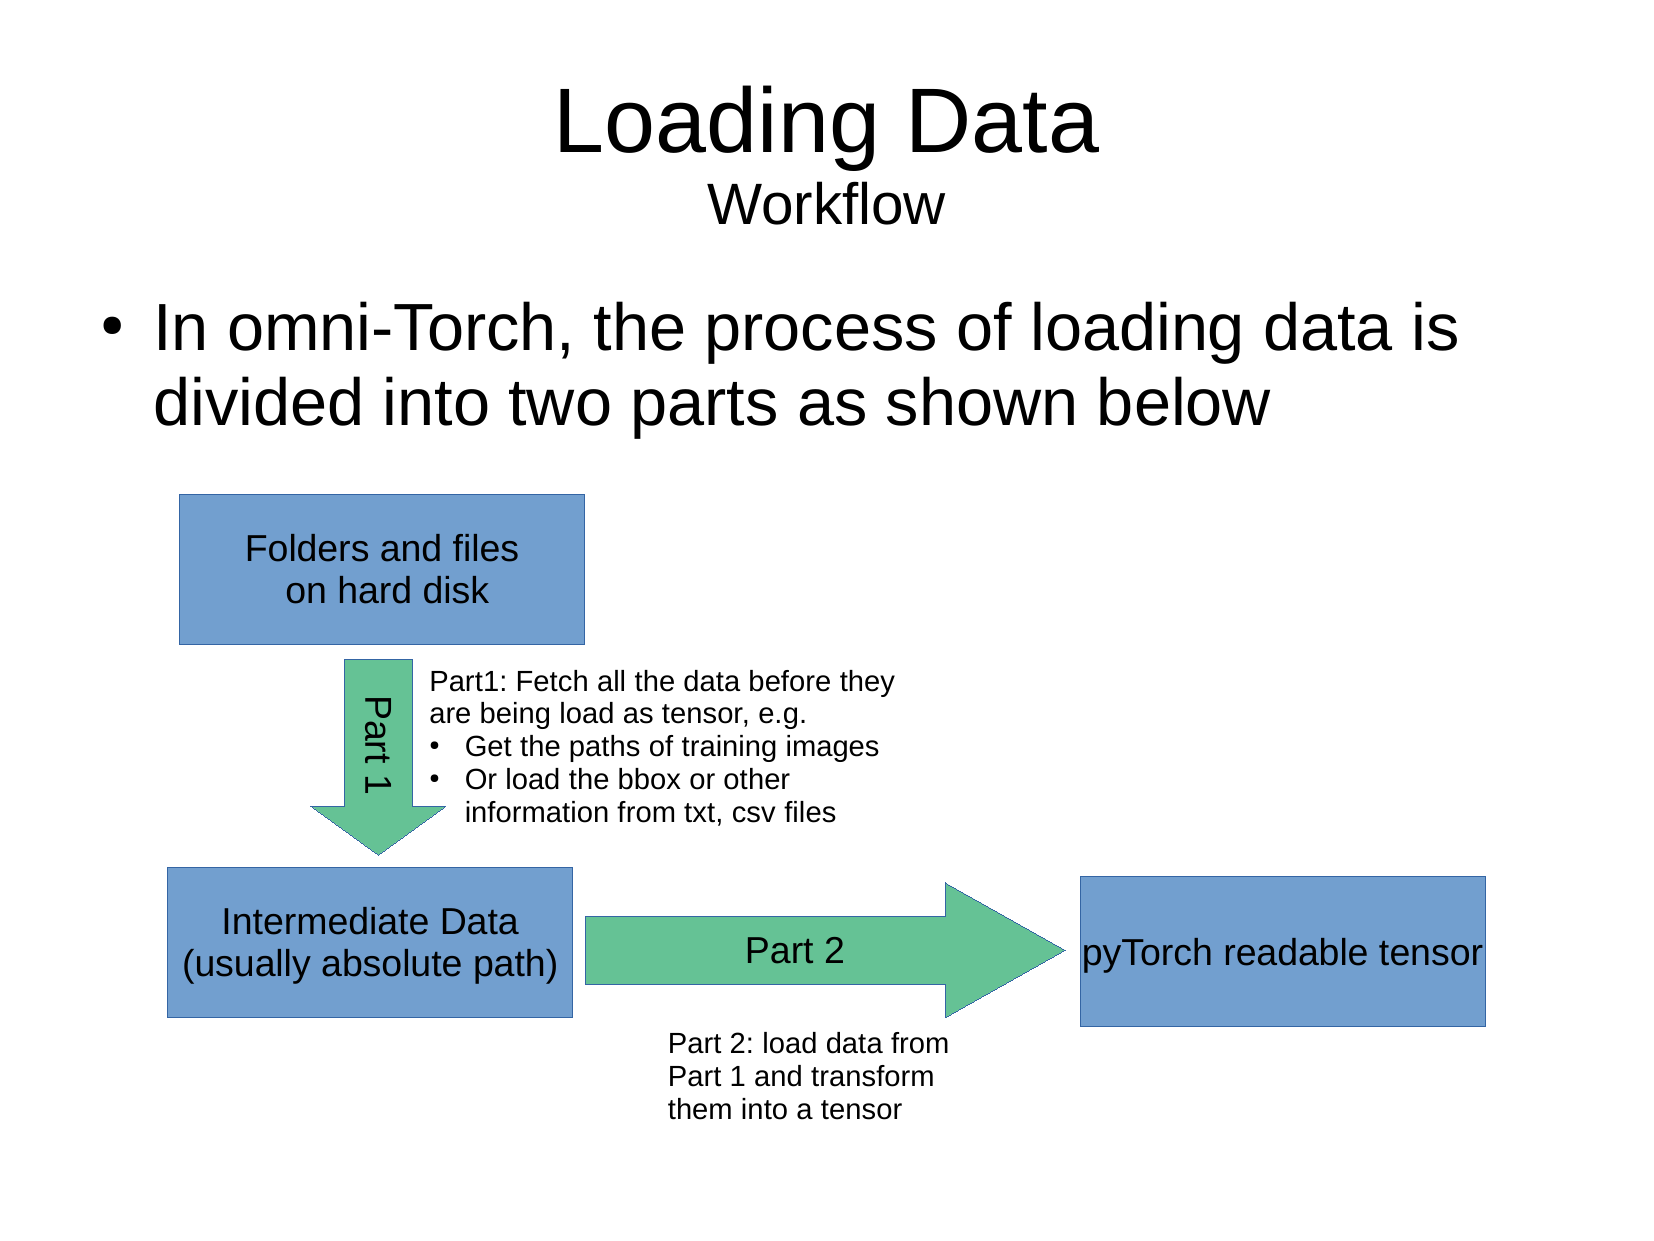

# Loading Data Workflow
In omni-Torch, the process of loading data is divided into two parts as shown below
Folders and files
 on hard disk
Part1: Fetch all the data before they are being load as tensor, e.g.
Get the paths of training images
Or load the bbox or other information from txt, csv files
Part 1
Intermediate Data
(usually absolute path)
pyTorch readable tensor
Part 2
Part 2: load data from Part 1 and transform them into a tensor